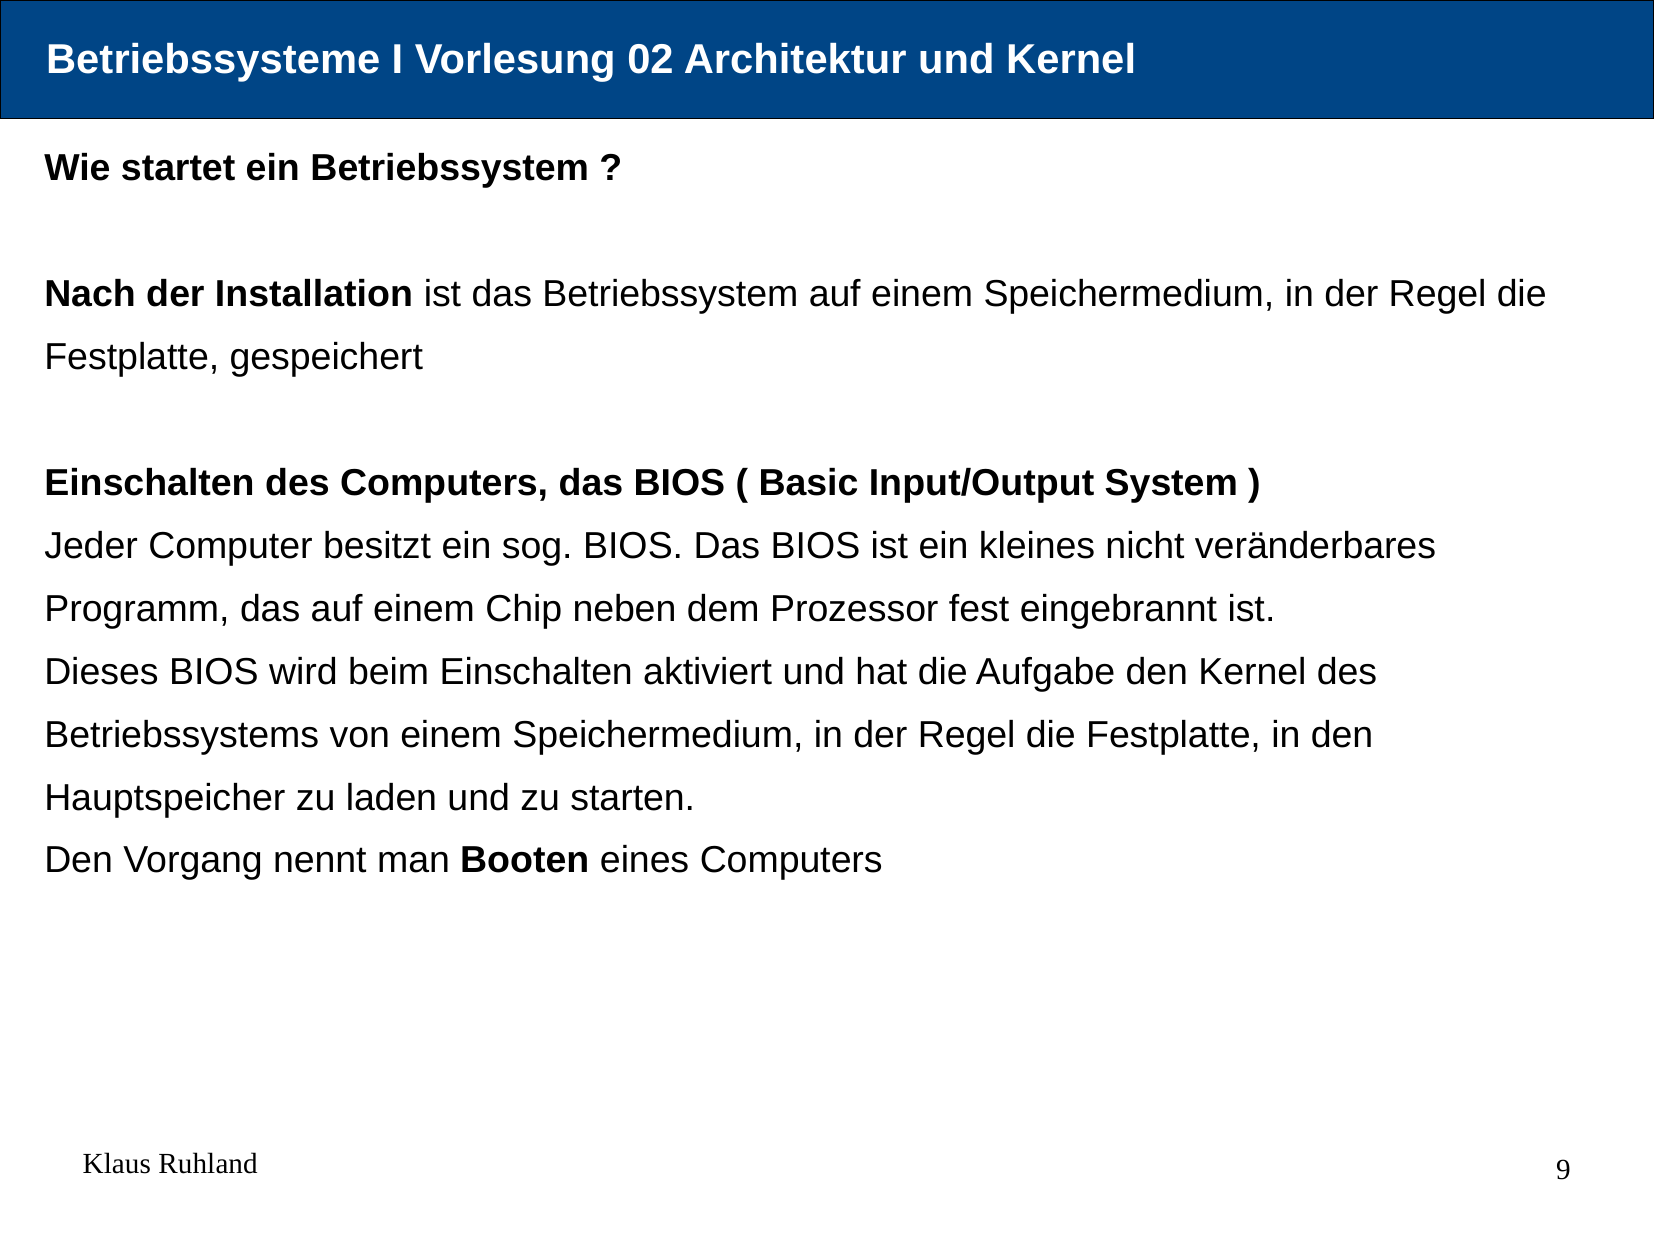

Wie startet ein Betriebssystem ?
Nach der Installation ist das Betriebssystem auf einem Speichermedium, in der Regel die Festplatte, gespeichert
Einschalten des Computers, das BIOS ( Basic Input/Output System )
Jeder Computer besitzt ein sog. BIOS. Das BIOS ist ein kleines nicht veränderbares Programm, das auf einem Chip neben dem Prozessor fest eingebrannt ist.
Dieses BIOS wird beim Einschalten aktiviert und hat die Aufgabe den Kernel des Betriebssystems von einem Speichermedium, in der Regel die Festplatte, in den Hauptspeicher zu laden und zu starten.
Den Vorgang nennt man Booten eines Computers
9